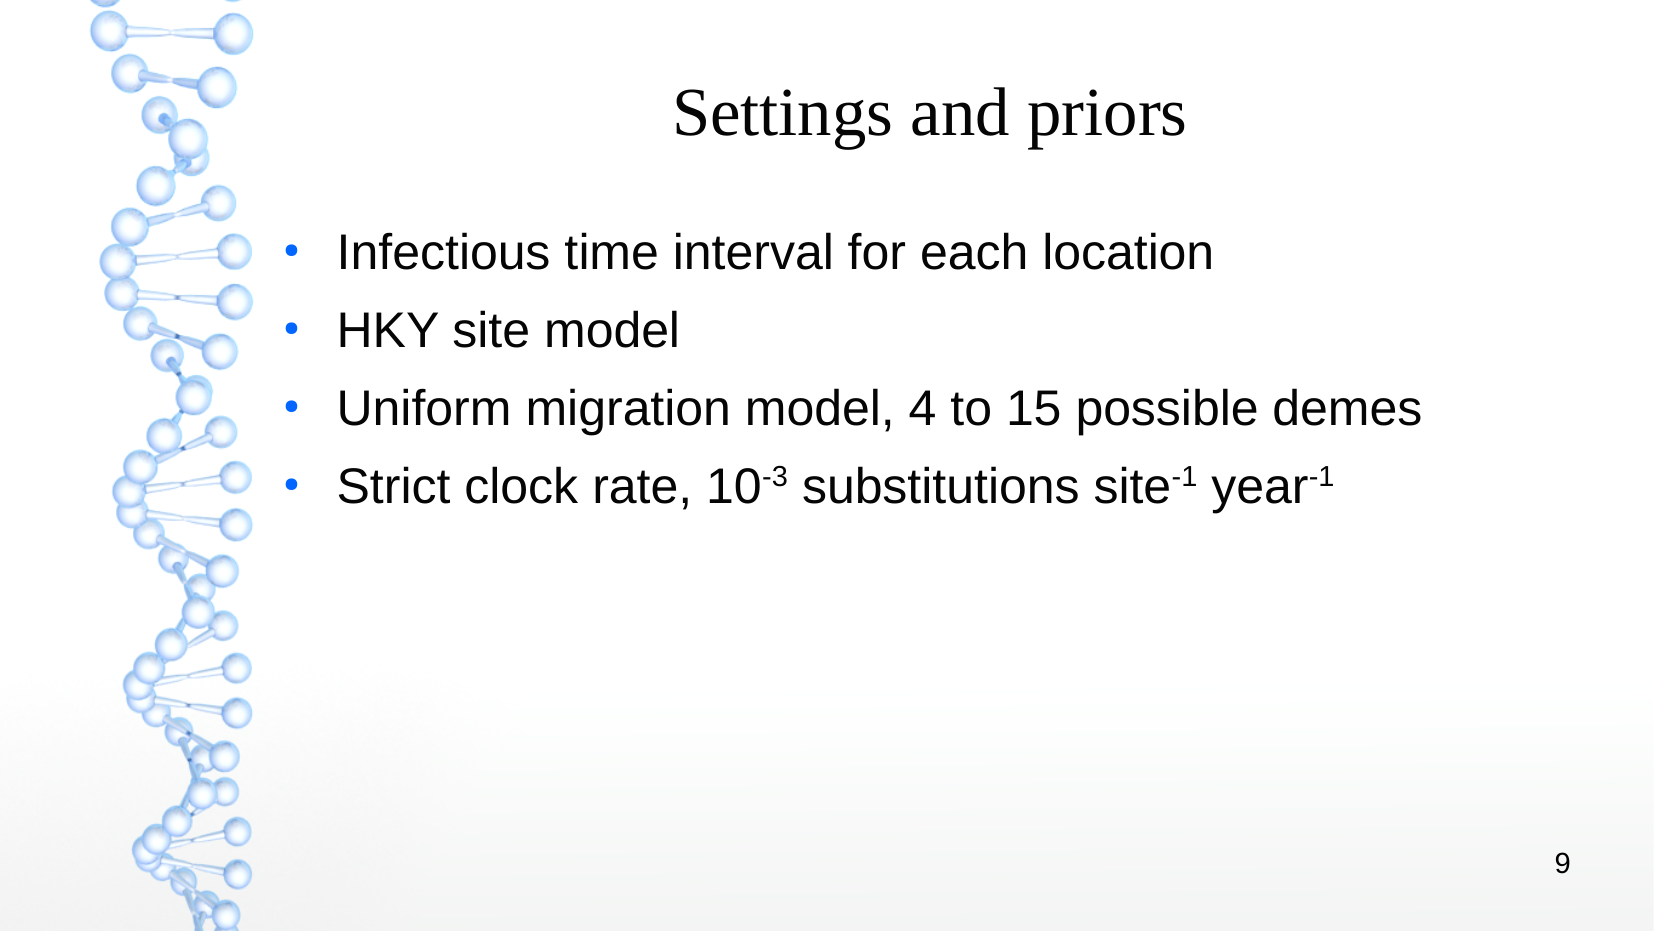

# Settings and priors
Infectious time interval for each location
HKY site model
Uniform migration model, 4 to 15 possible demes
Strict clock rate, 10-3 substitutions site-1 year-1
9